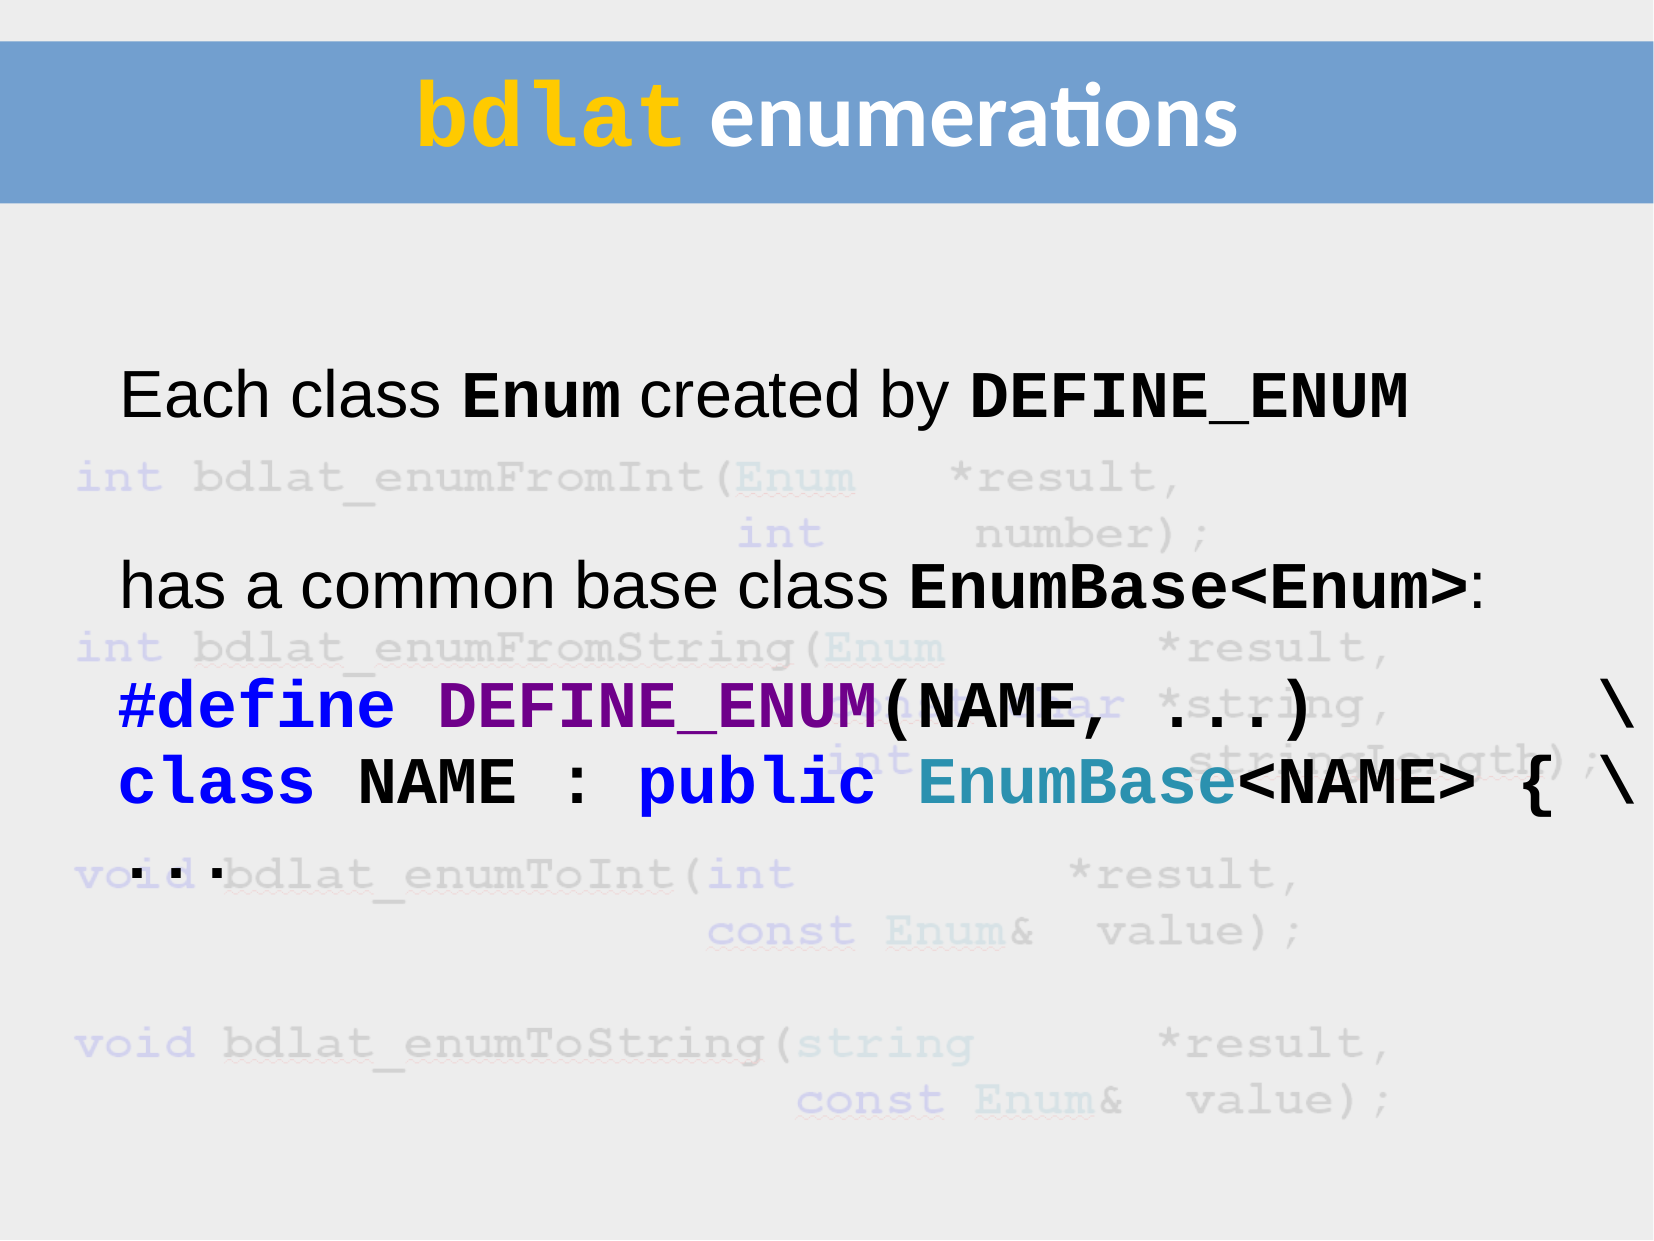

# bdlat enumerations
Each class Enum created by DEFINE_ENUM
has a common base class EnumBase<Enum>:
#define DEFINE_ENUM(NAME, ...) \
class NAME : public EnumBase<NAME> { \
...